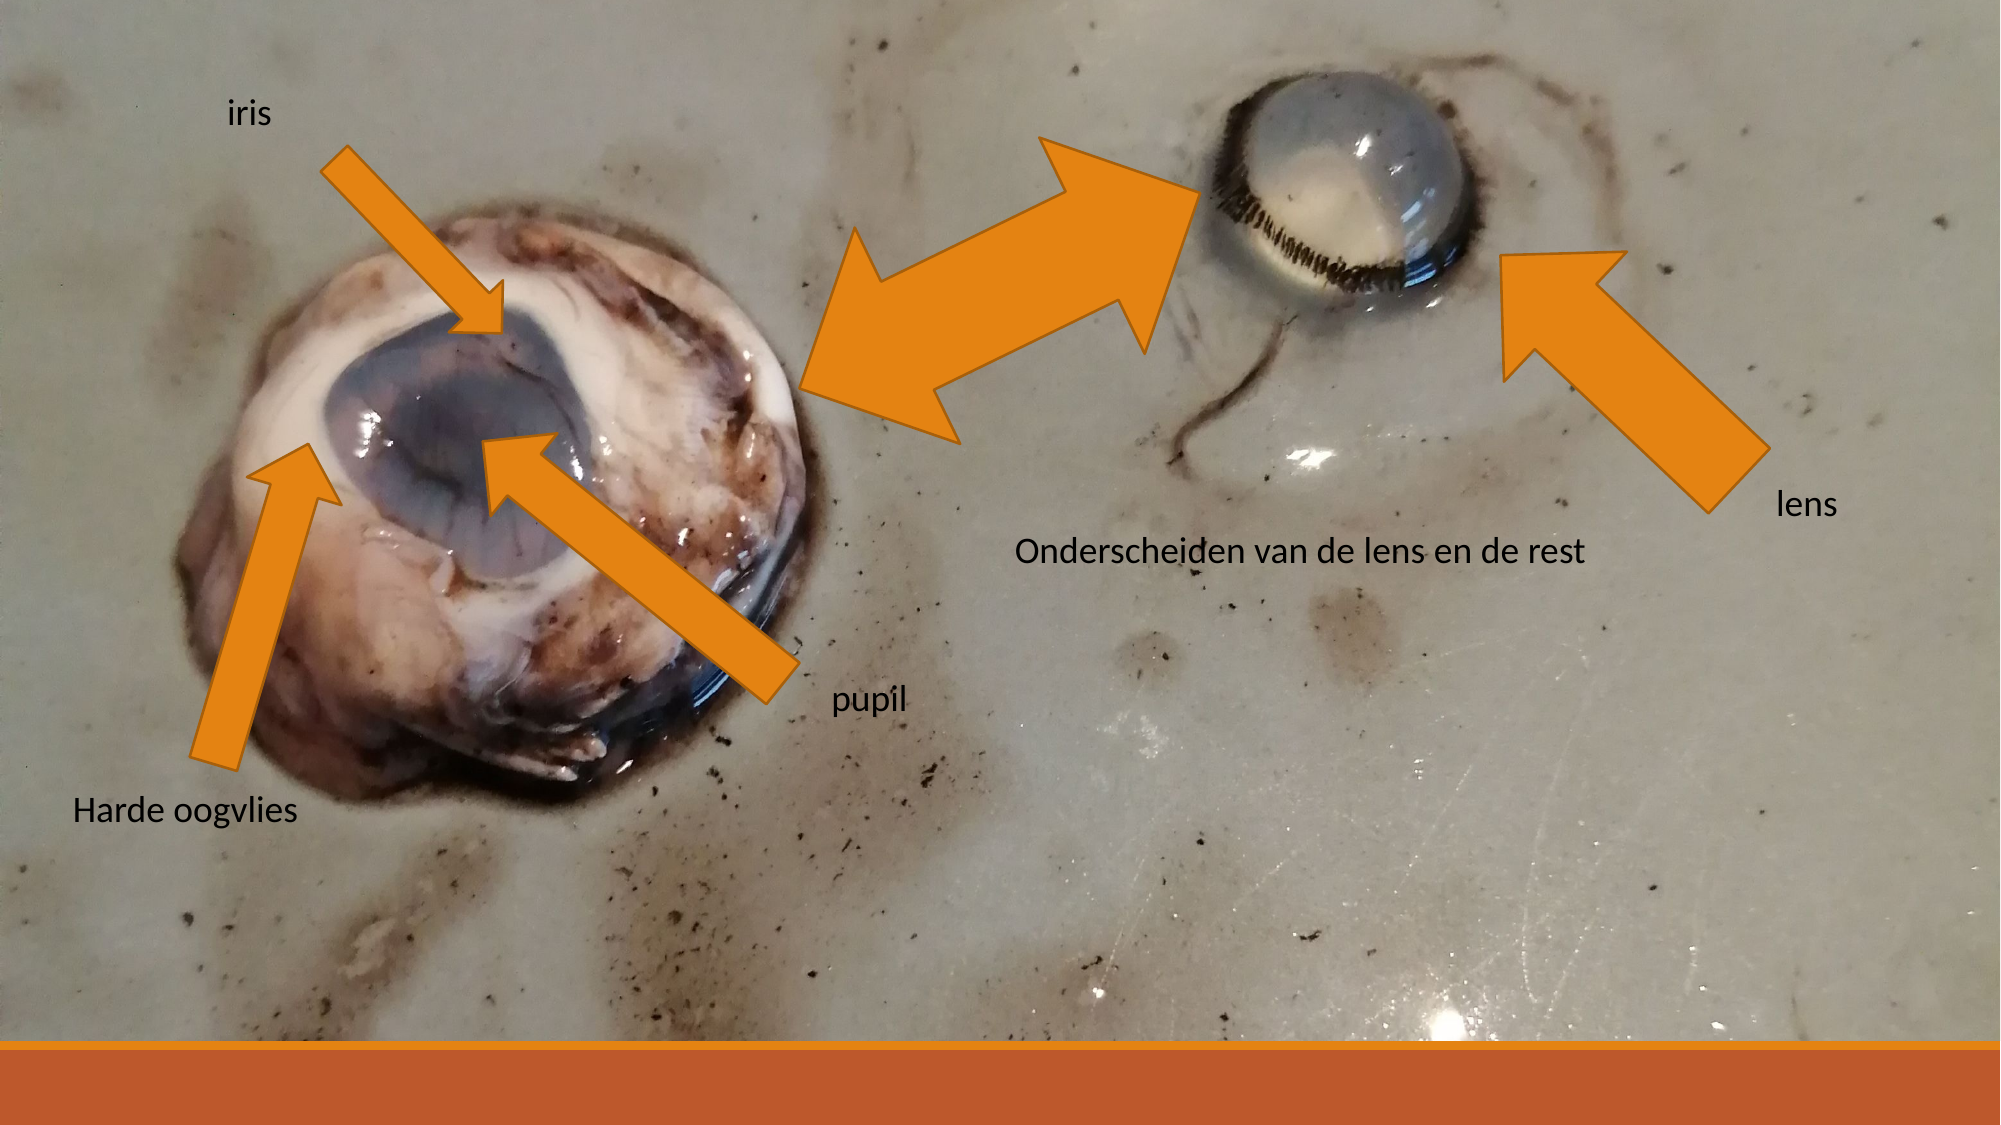

iris
lens
Onderscheiden van de lens en de rest
pupil
Harde oogvlies